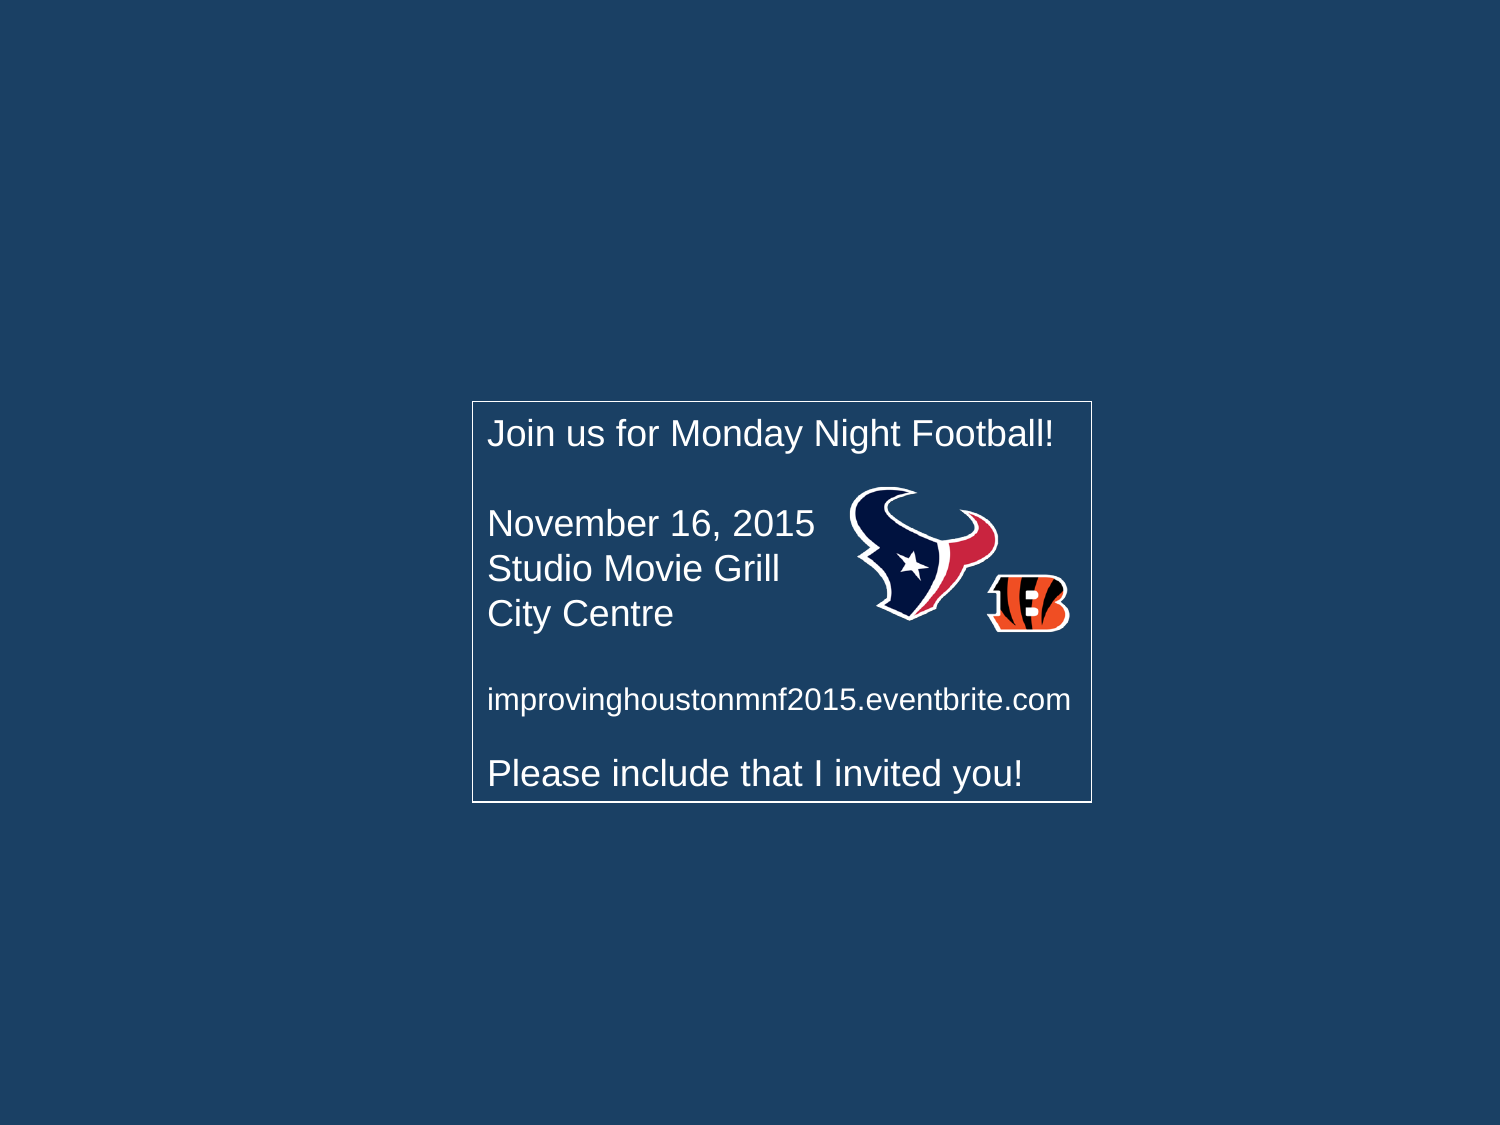

Join us for Monday Night Football!
November 16, 2015
Studio Movie Grill
City Centre
improvinghoustonmnf2015.eventbrite.com
Please include that I invited you!